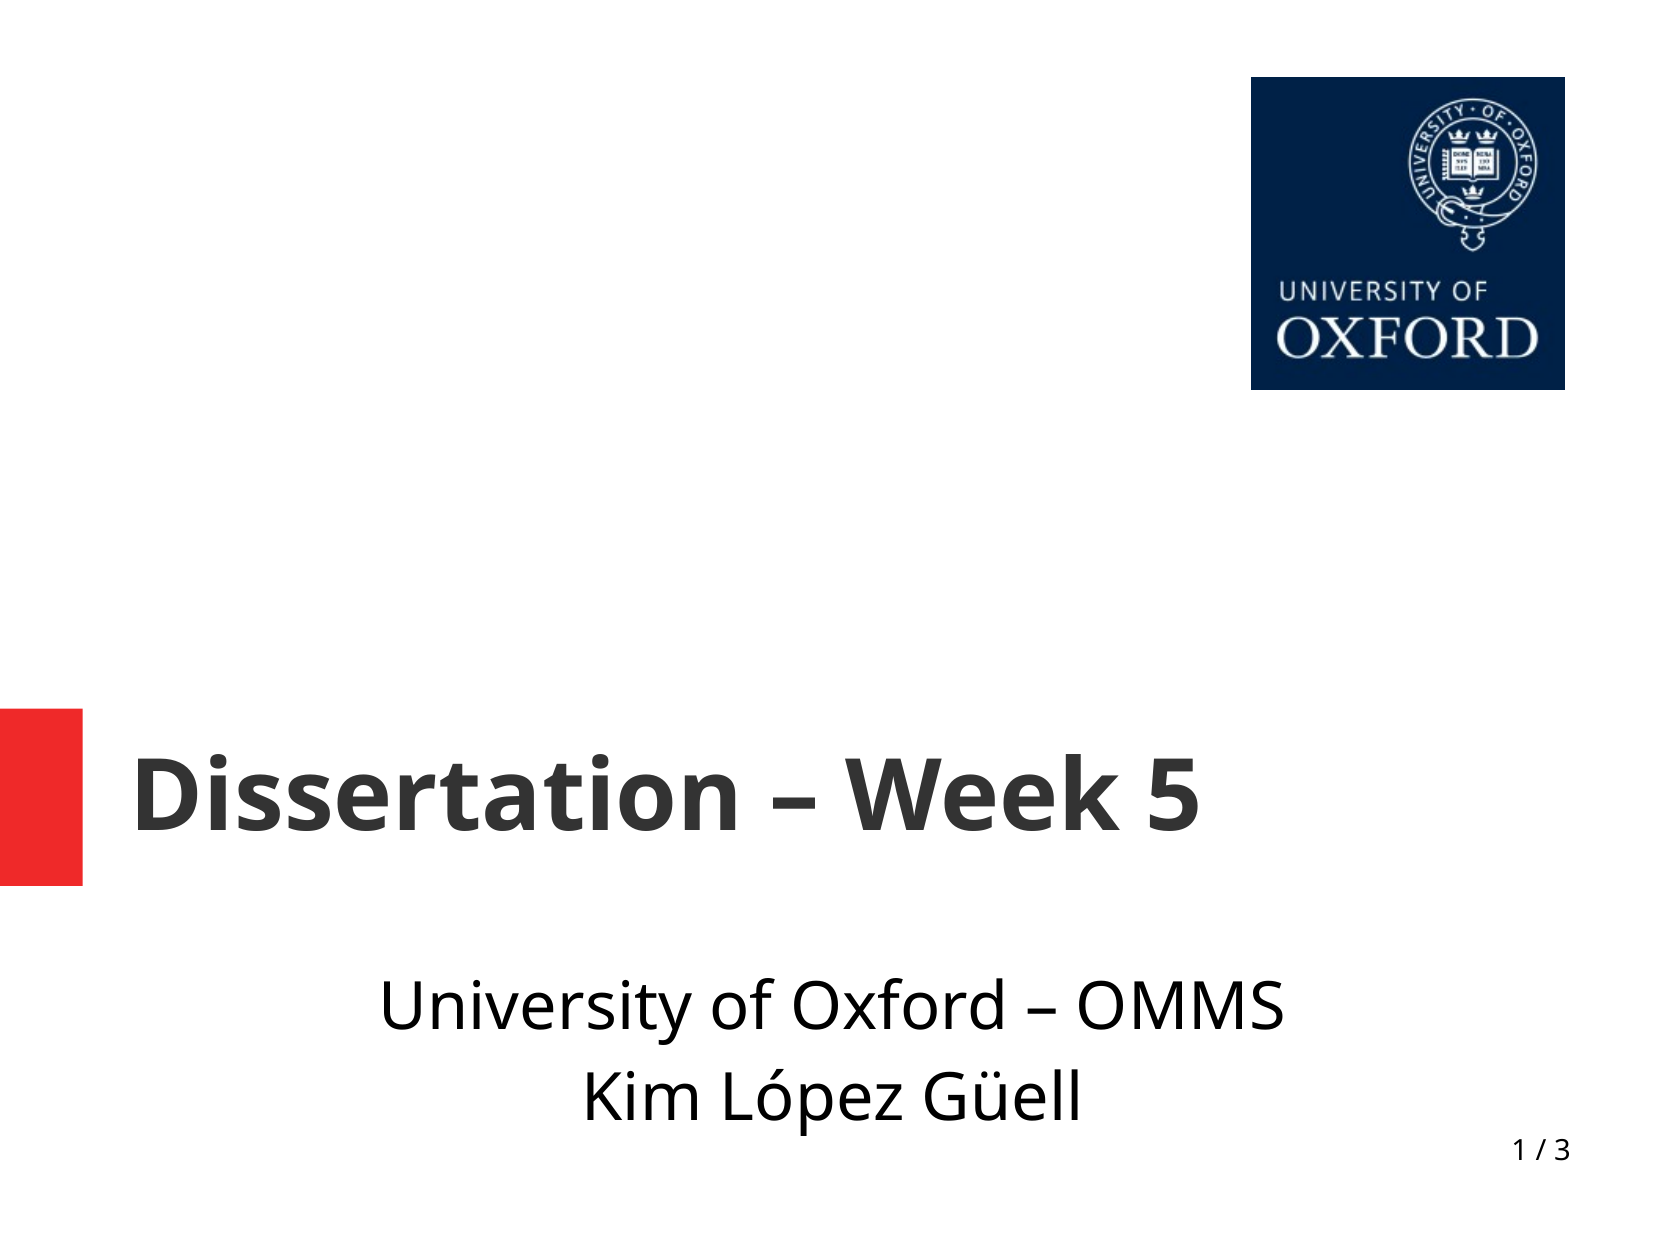

# Dissertation – Week 5
University of Oxford – OMMS
Kim López Güell
1